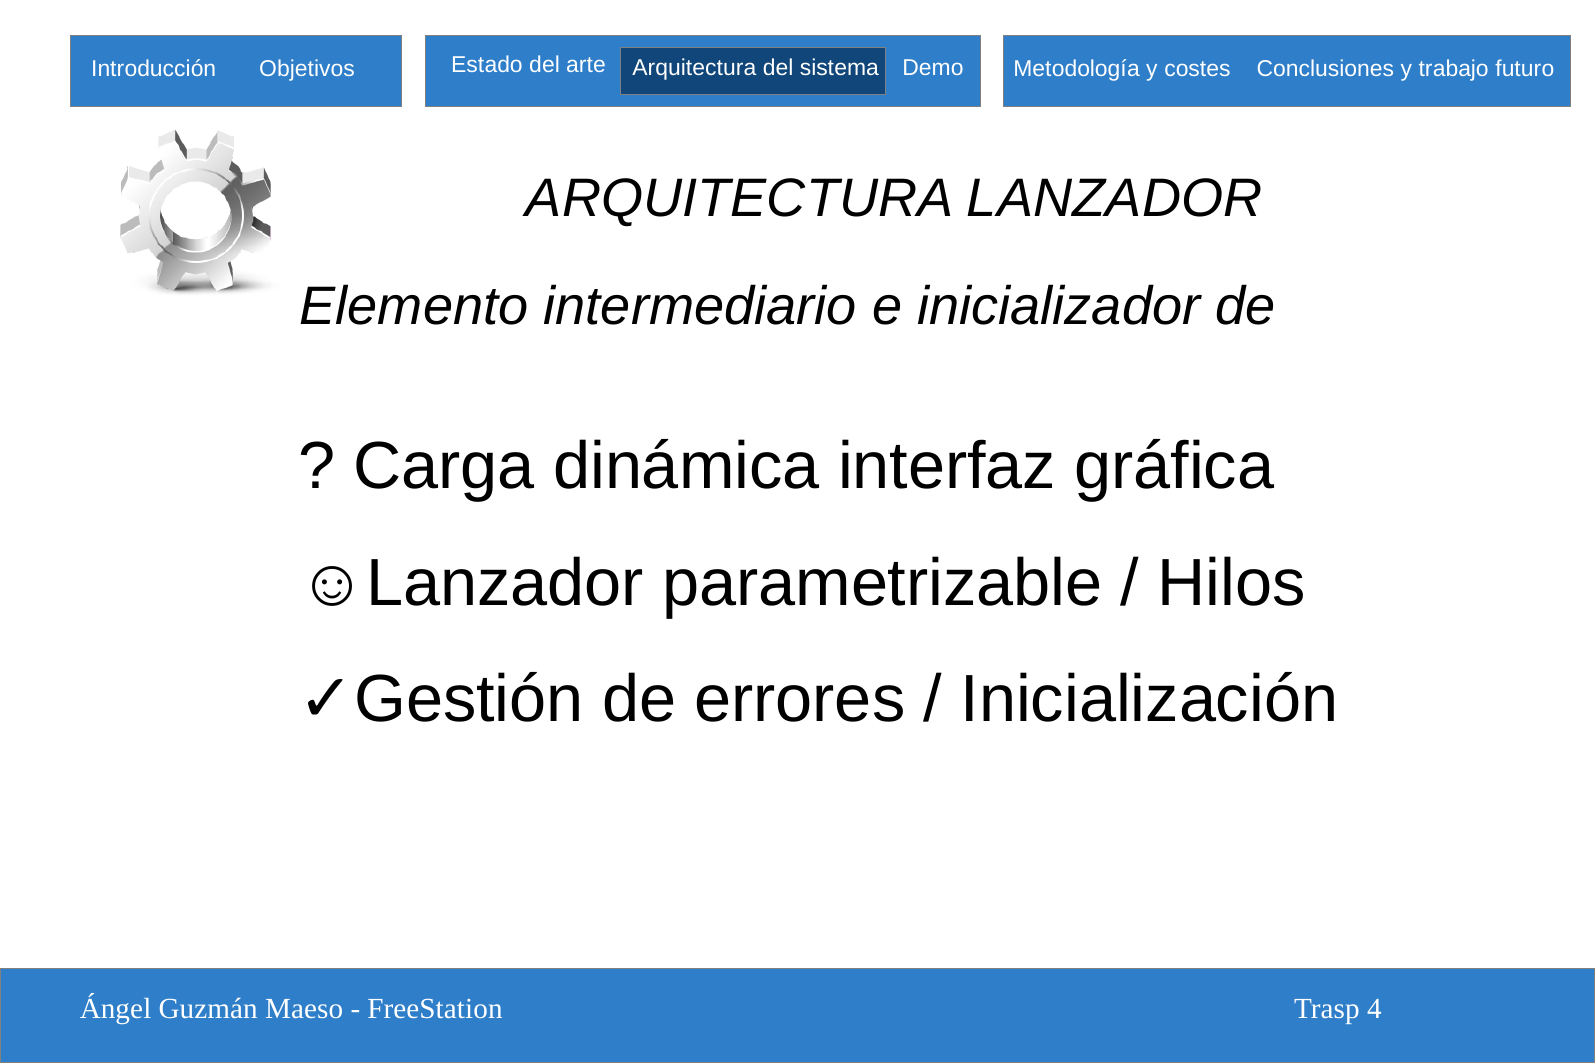

Metodología y costes
Conclusiones y trabajo futuro
Introducción
# Objetivos
Estado del arte
Estado del arte
Arquitectura del sistema
Arquitectura del sistema
Demo
Demo
ARQUITECTURA LANZADOR
Elemento intermediario e inicializador de
? Carga dinámica interfaz gráfica
☺Lanzador parametrizable / Hilos
✓Gestión de errores / Inicialización
4